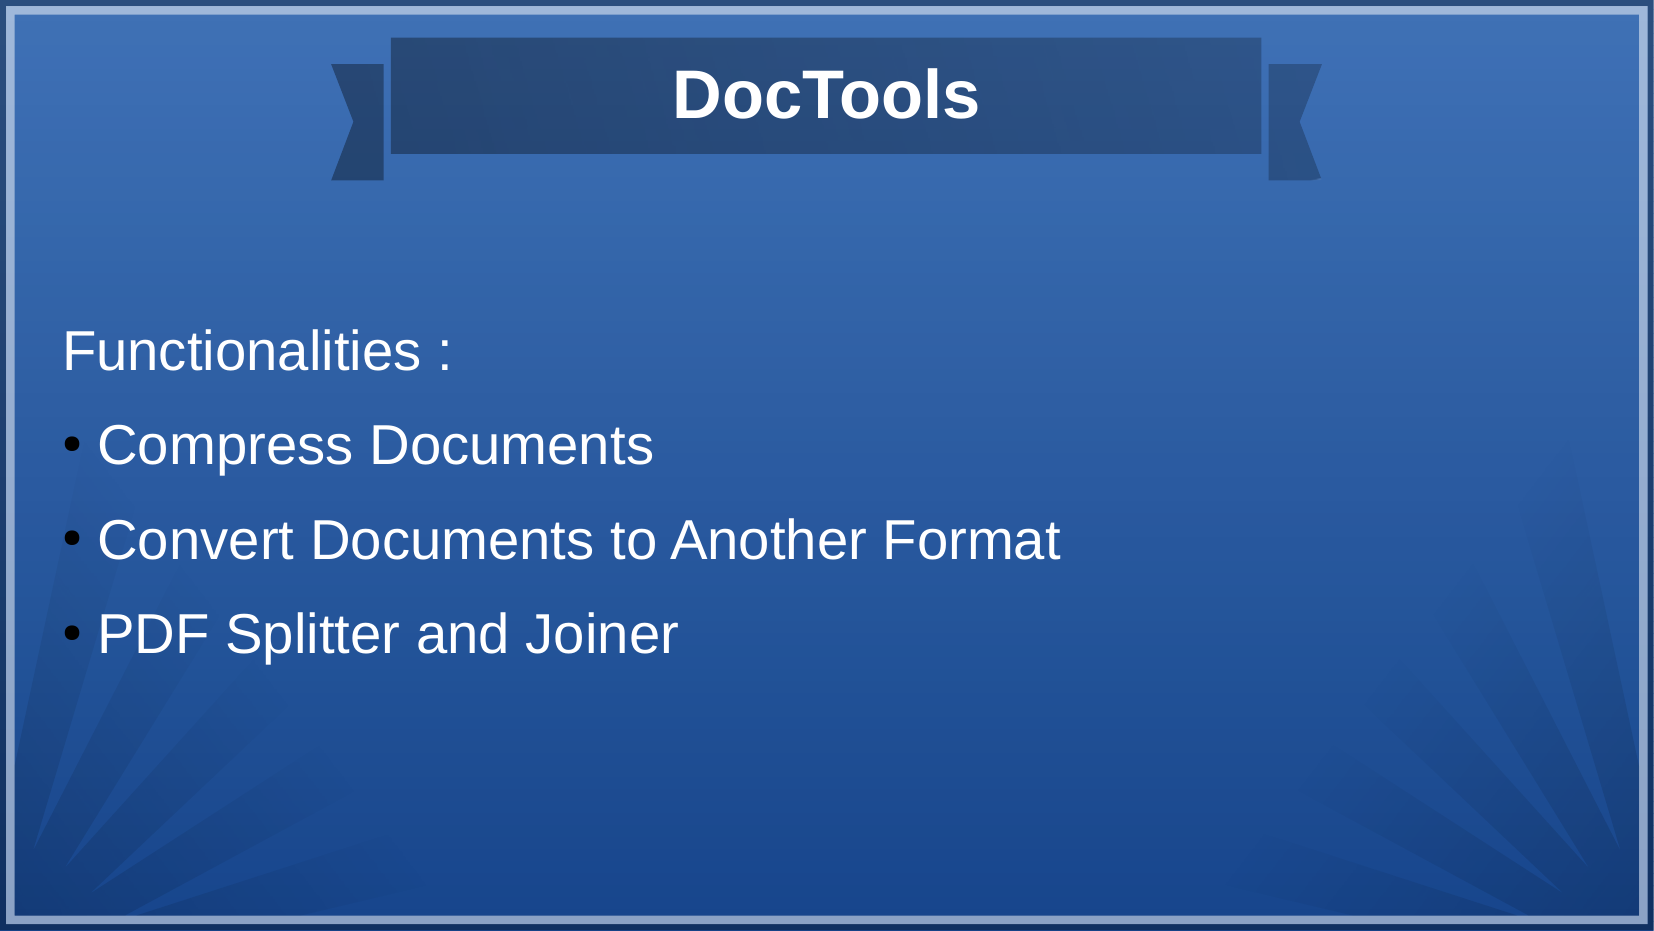

# DocTools
Functionalities :
Compress Documents
Convert Documents to Another Format
PDF Splitter and Joiner